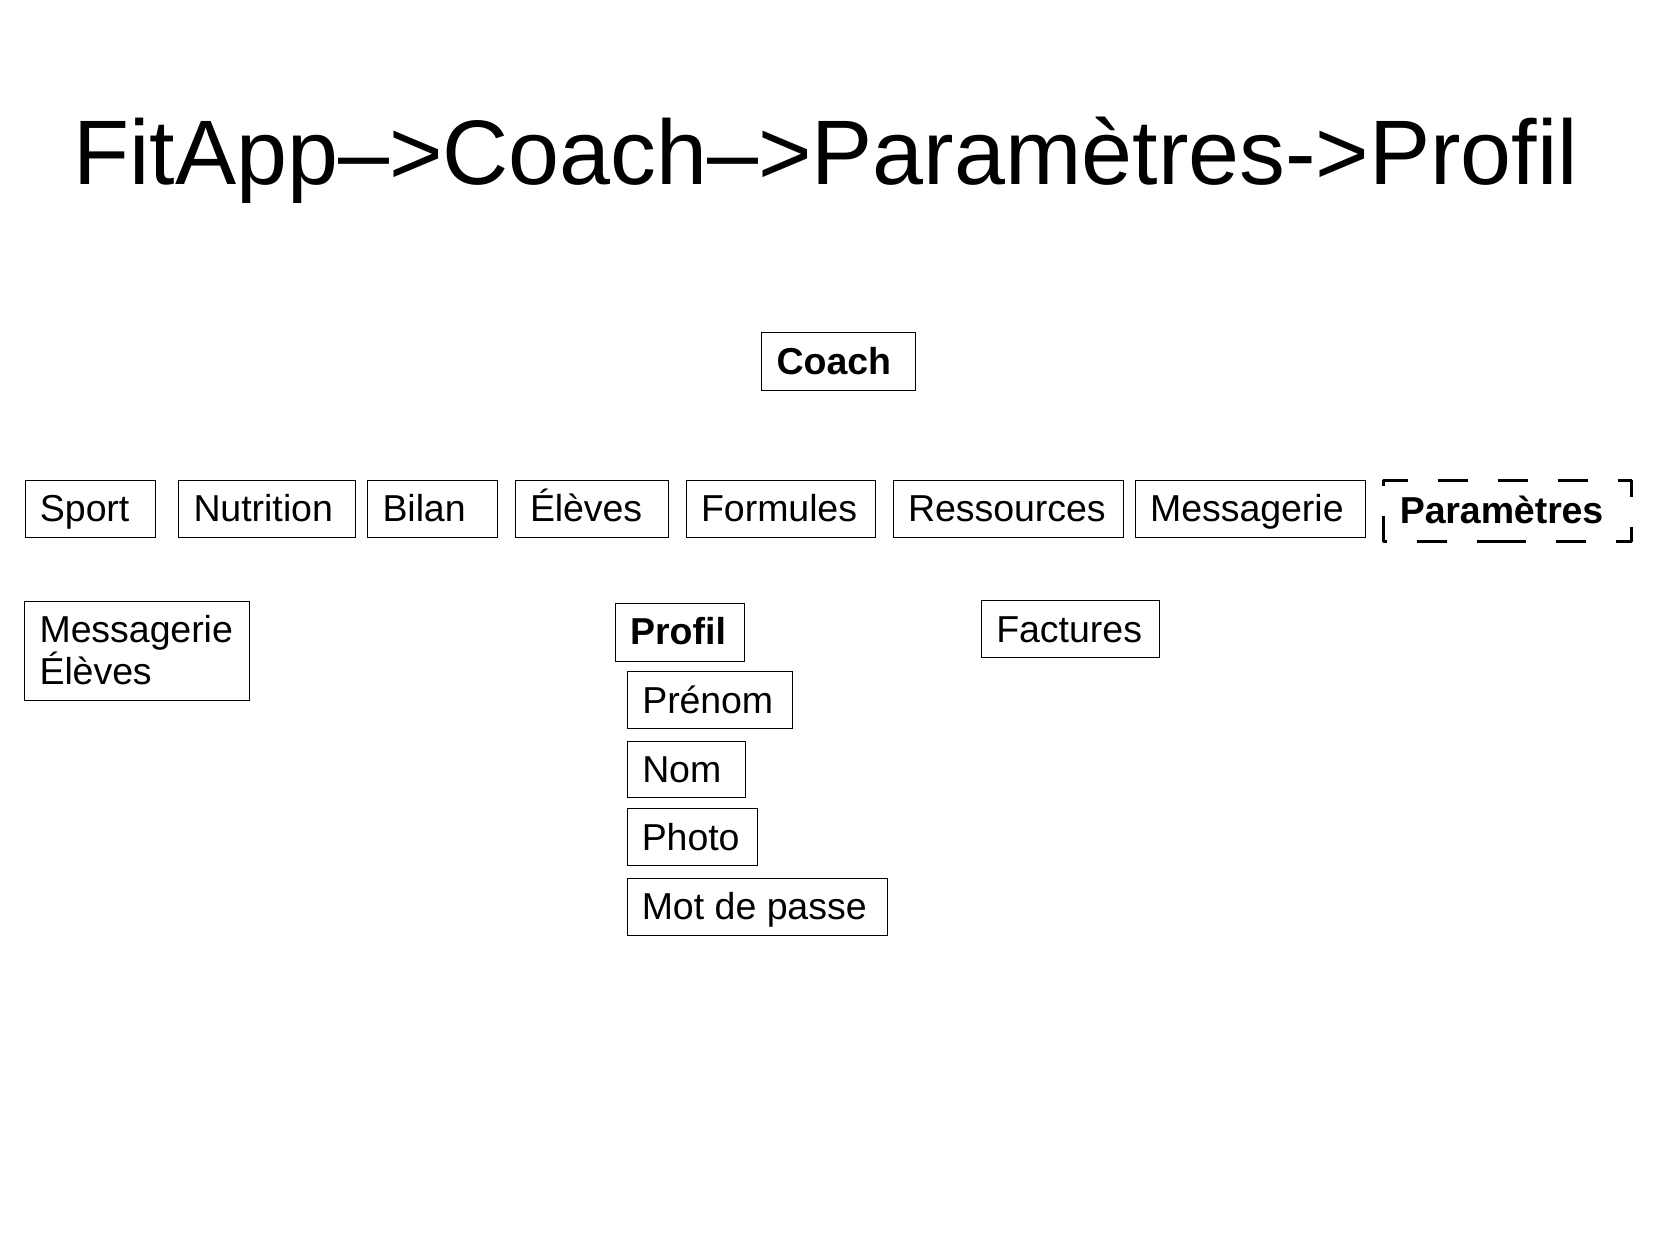

# FitApp–>Coach–>Paramètres->Profil
Coach
Sport
Nutrition
Bilan
Élèves
Formules
Ressources
Messagerie
Paramètres
Factures
Messagerie
Élèves
Profil
Prénom
Nom
Photo
Mot de passe